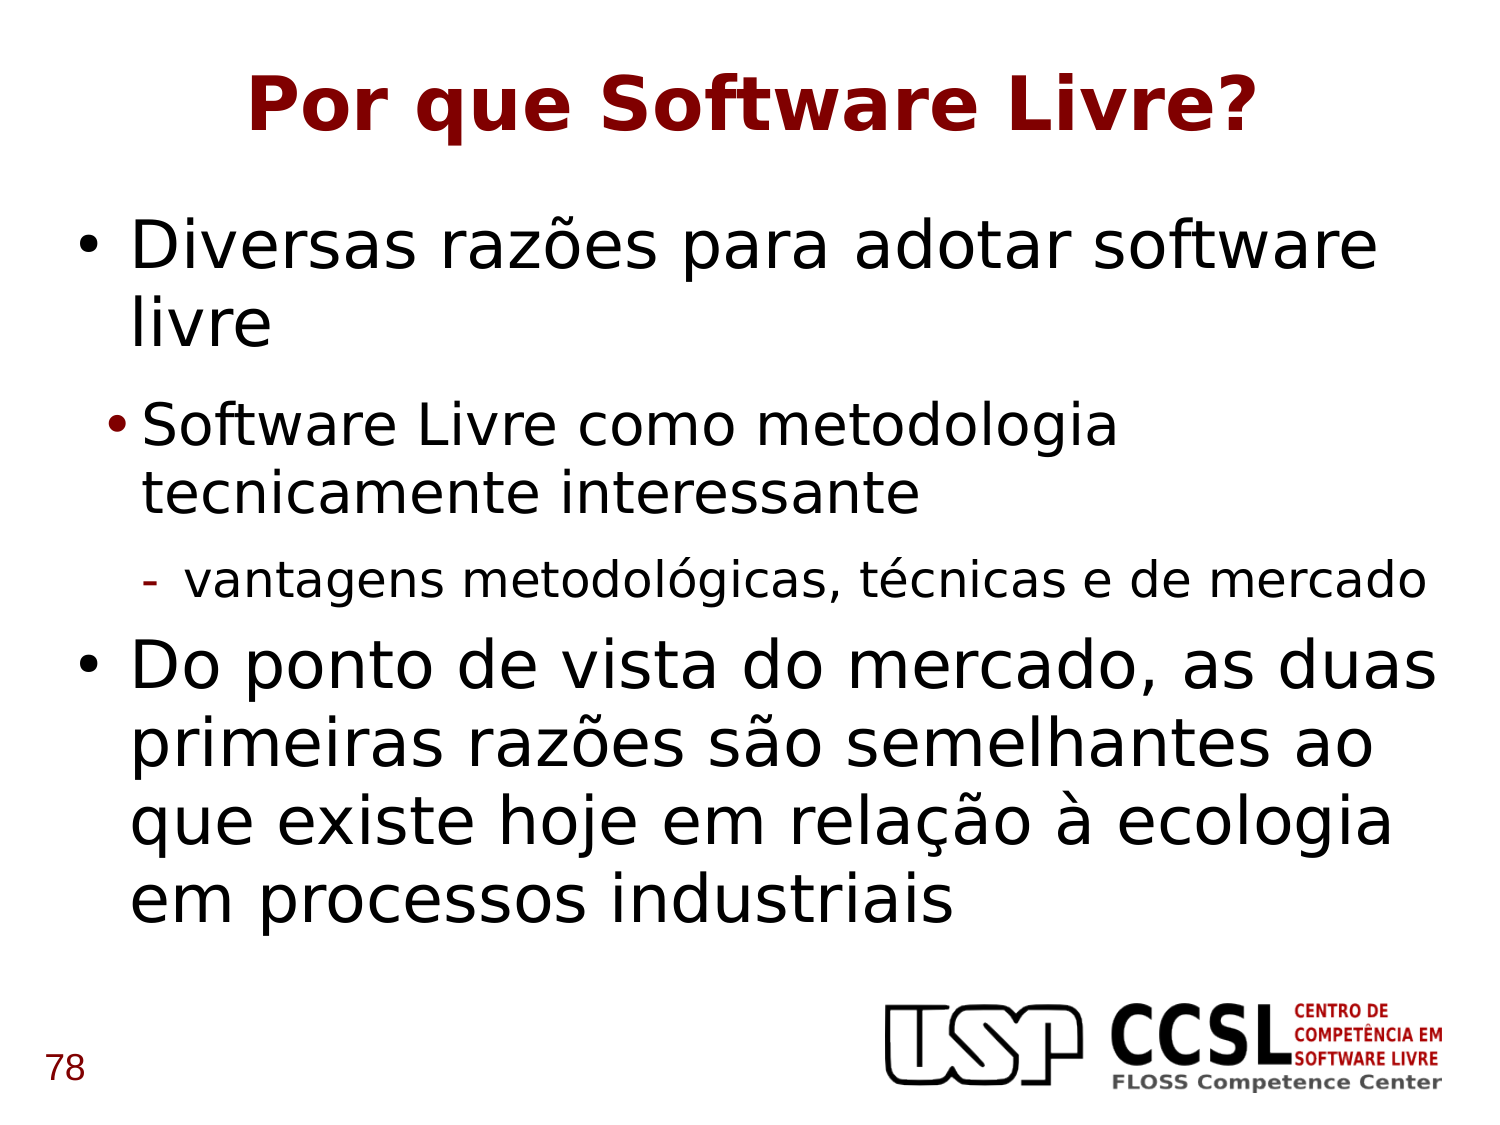

# Por que Software Livre?
Diversas razões para adotar software livre
Software Livre como metodologia tecnicamente interessante
vantagens metodológicas, técnicas e de mercado
Do ponto de vista do mercado, as duas primeiras razões são semelhantes ao que existe hoje em relação à ecologia em processos industriais